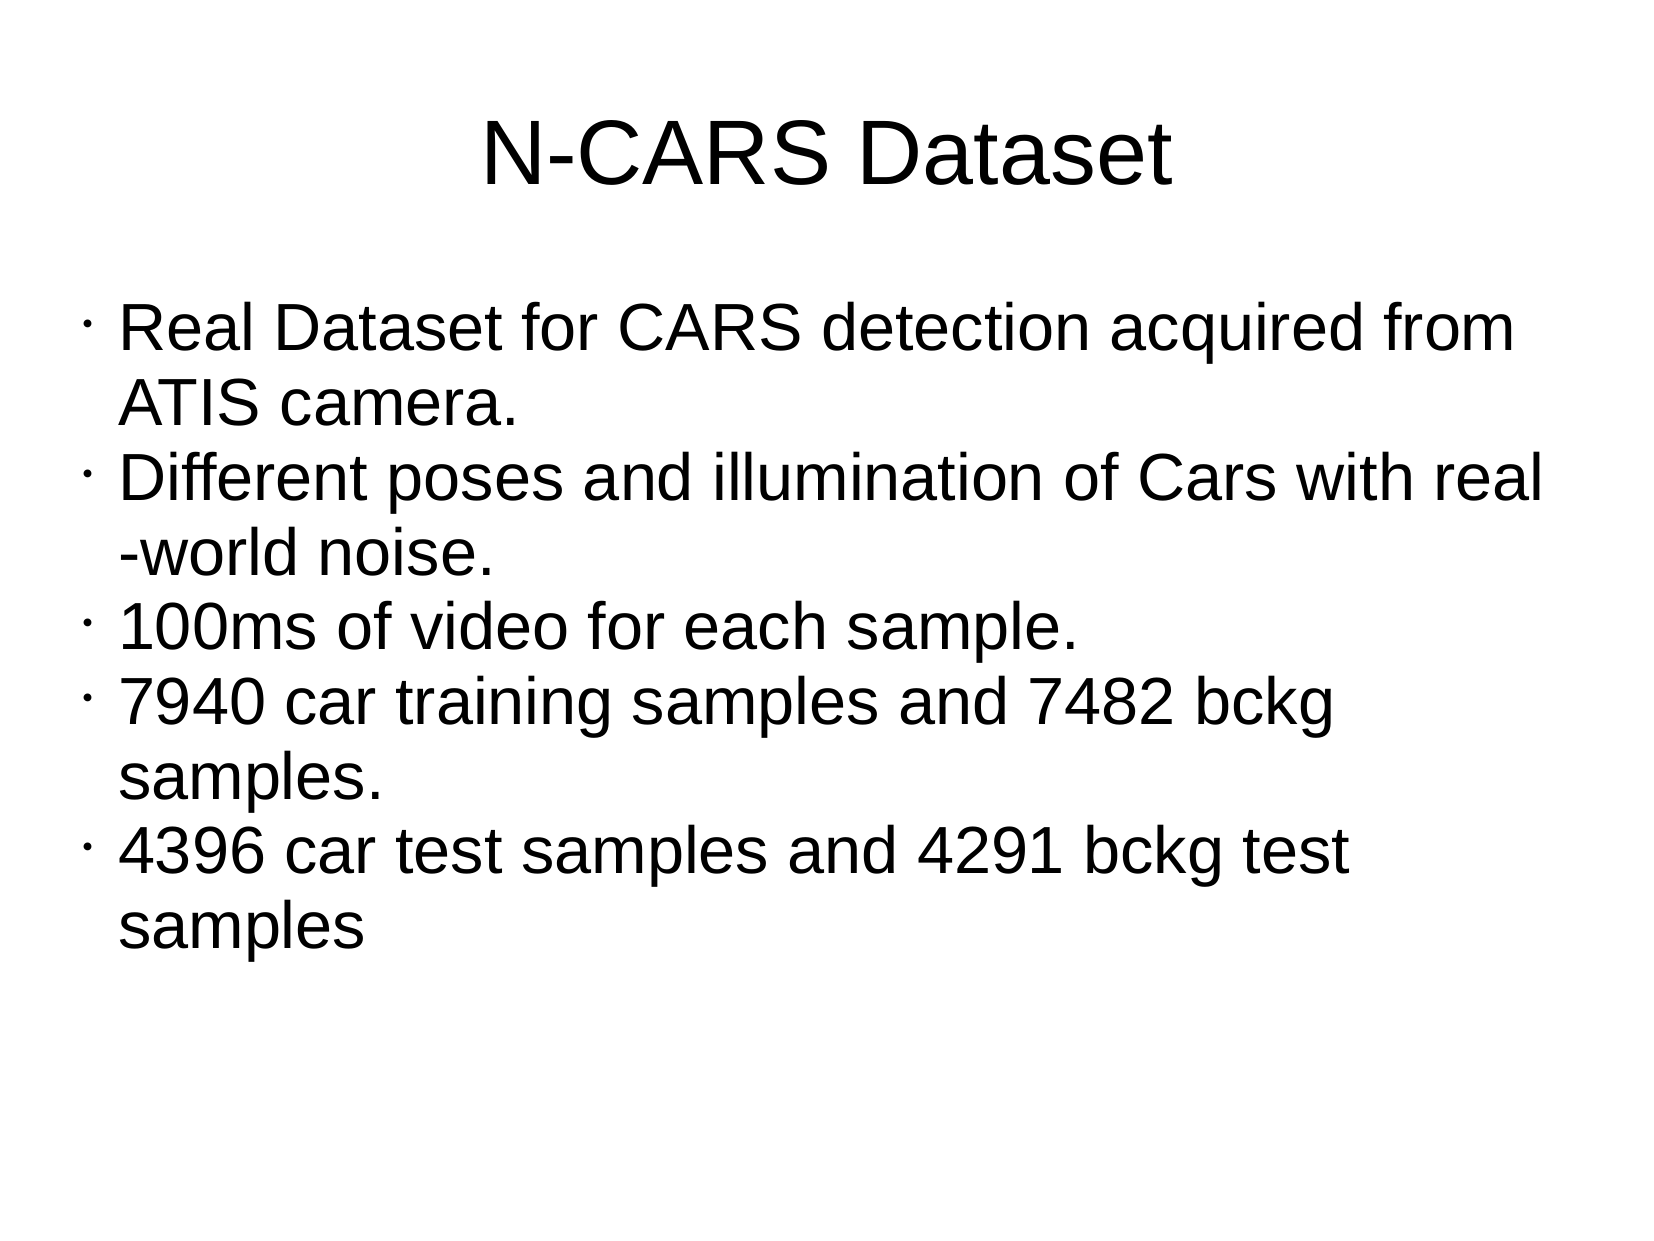

# N-CARS Dataset
Real Dataset for CARS detection acquired from ATIS camera.
Different poses and illumination of Cars with real -world noise.
100ms of video for each sample.
7940 car training samples and 7482 bckg samples.
4396 car test samples and 4291 bckg test samples